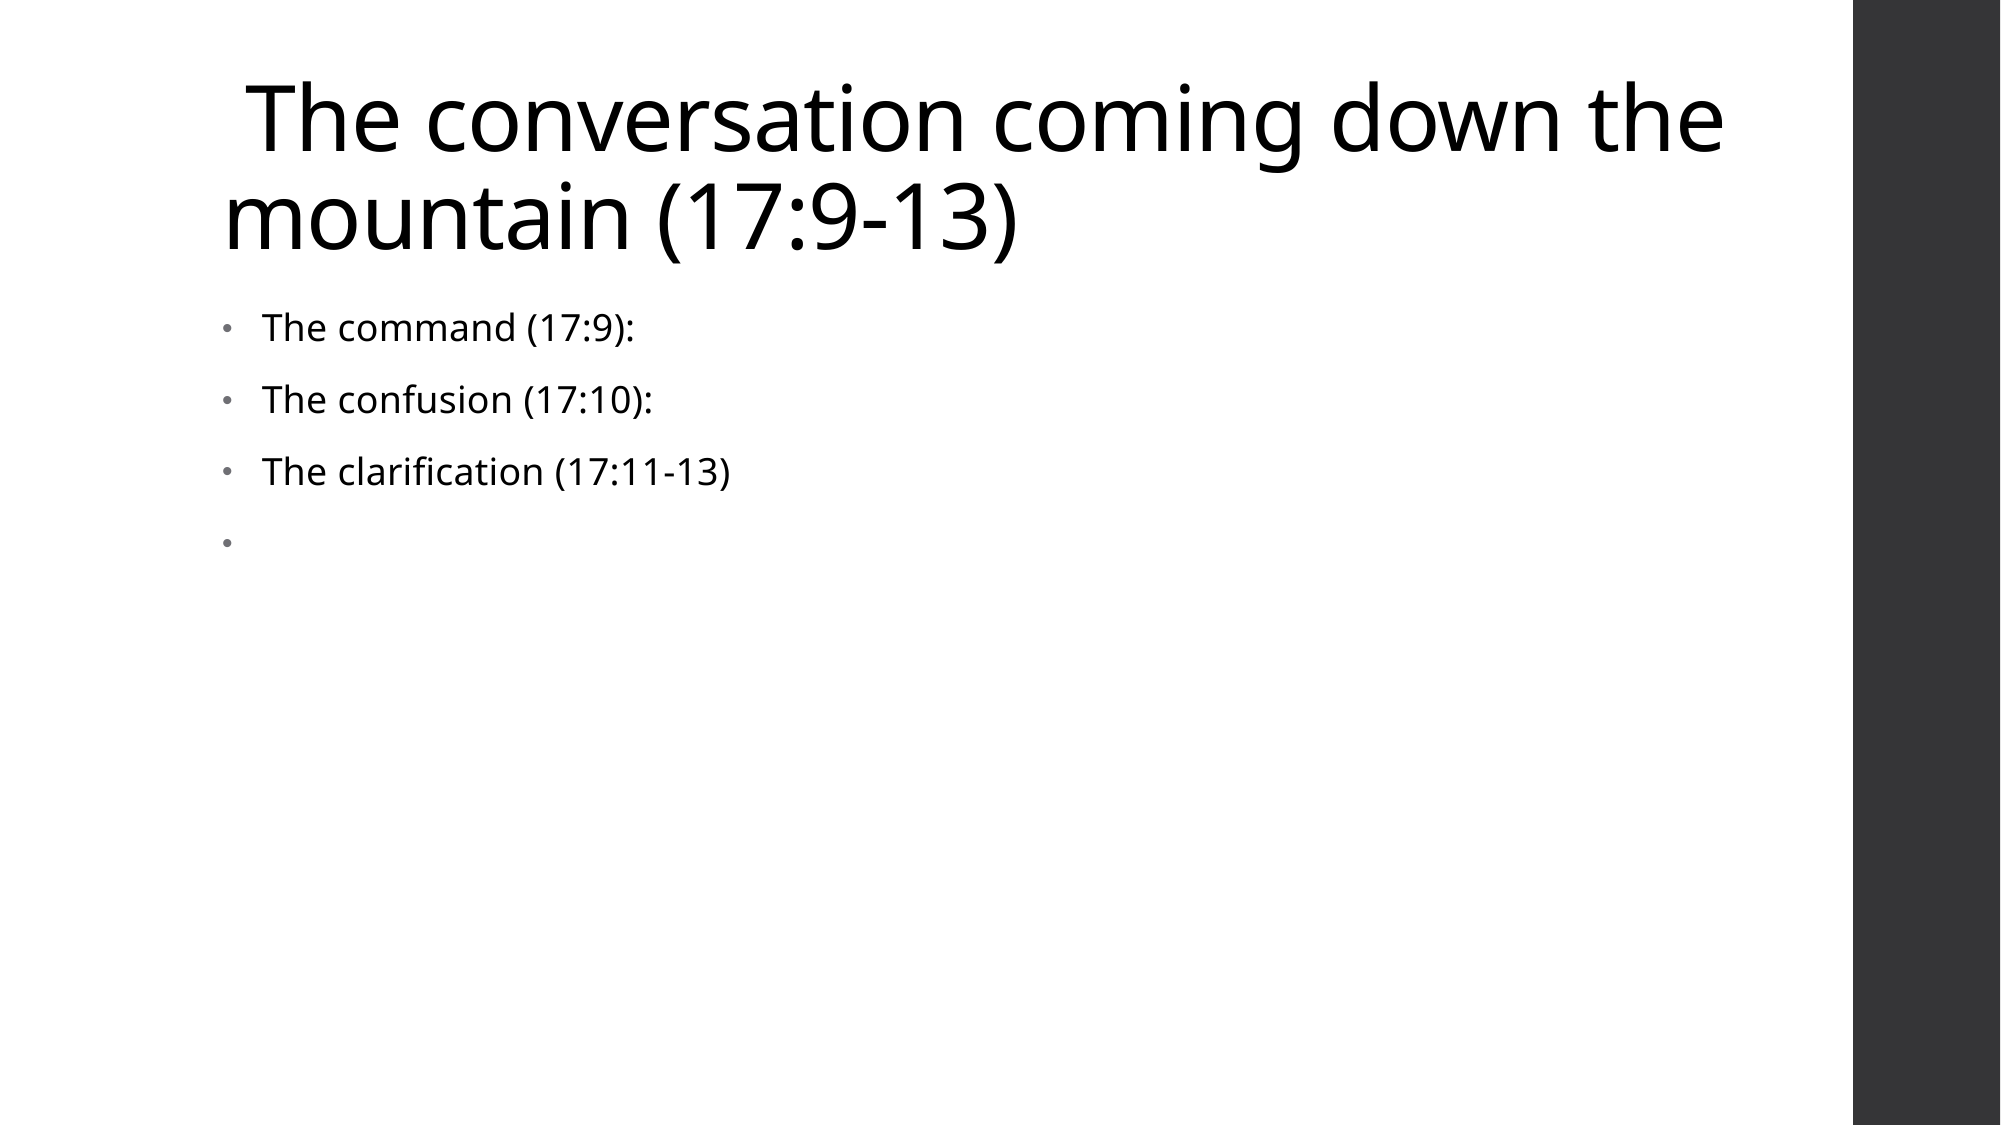

# The conversation coming down the mountain (17:9-13)
 The command (17:9):
 The confusion (17:10):
 The clarification (17:11-13)